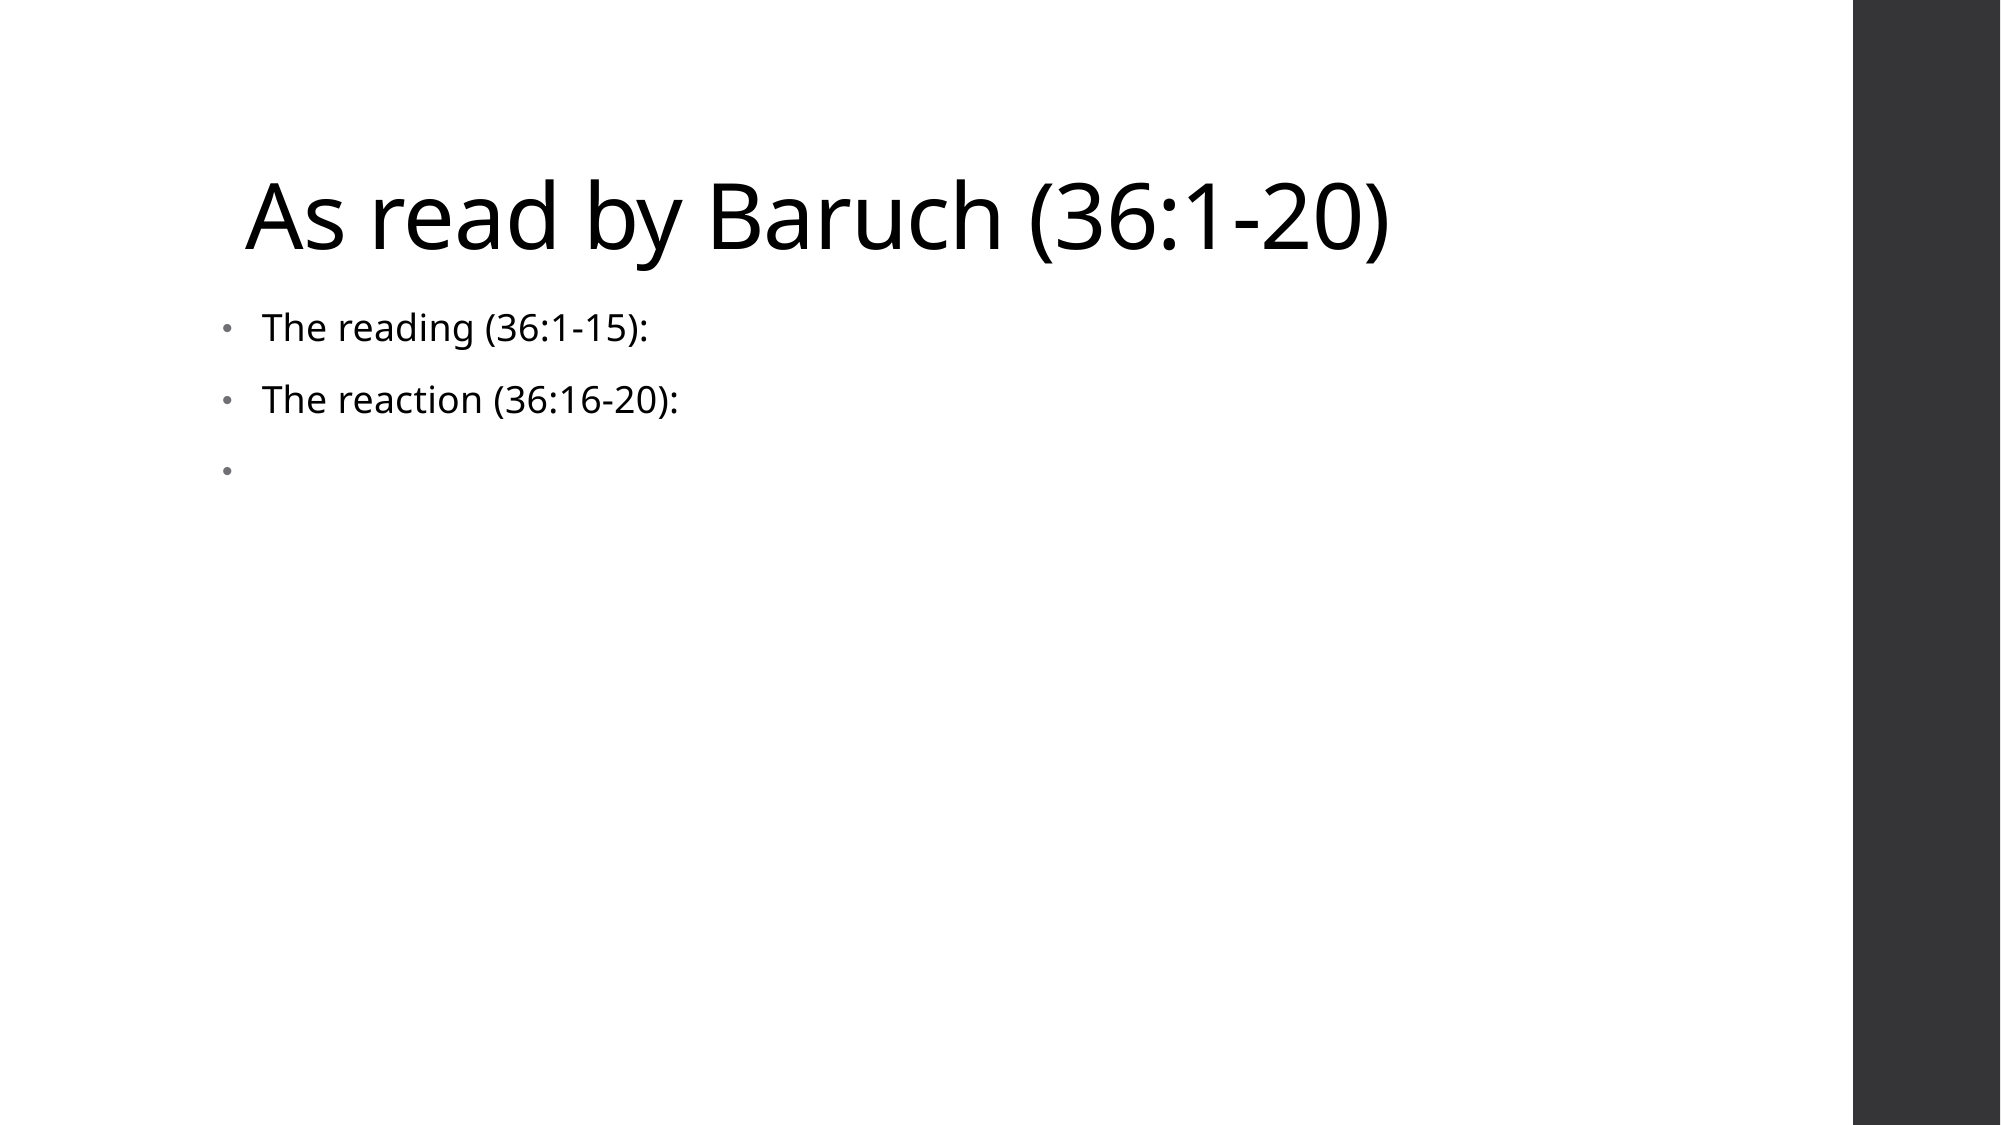

# As read by Baruch (36:1-20)
 The reading (36:1-15):
 The reaction (36:16-20):